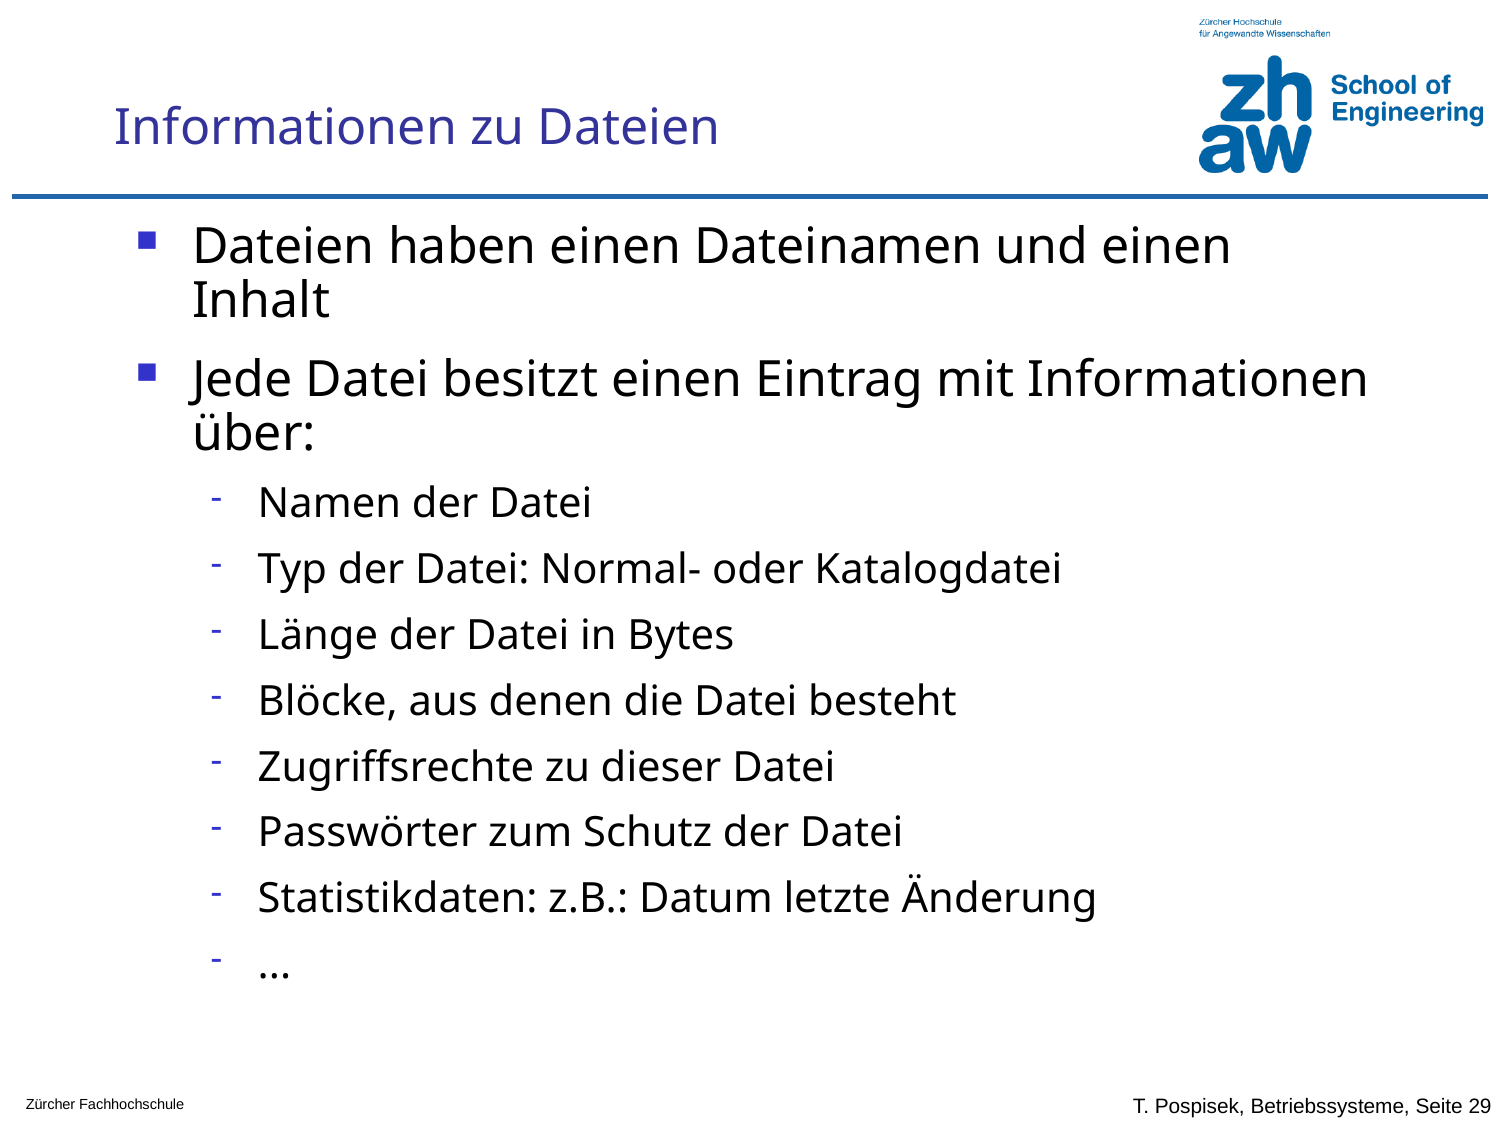

# Informationen zu Dateien
Dateien haben einen Dateinamen und einen Inhalt
Jede Datei besitzt einen Eintrag mit Informationen über:
Namen der Datei
Typ der Datei: Normal- oder Katalogdatei
Länge der Datei in Bytes
Blöcke, aus denen die Datei besteht
Zugriffsrechte zu dieser Datei
Passwörter zum Schutz der Datei
Statistikdaten: z.B.: Datum letzte Änderung
...